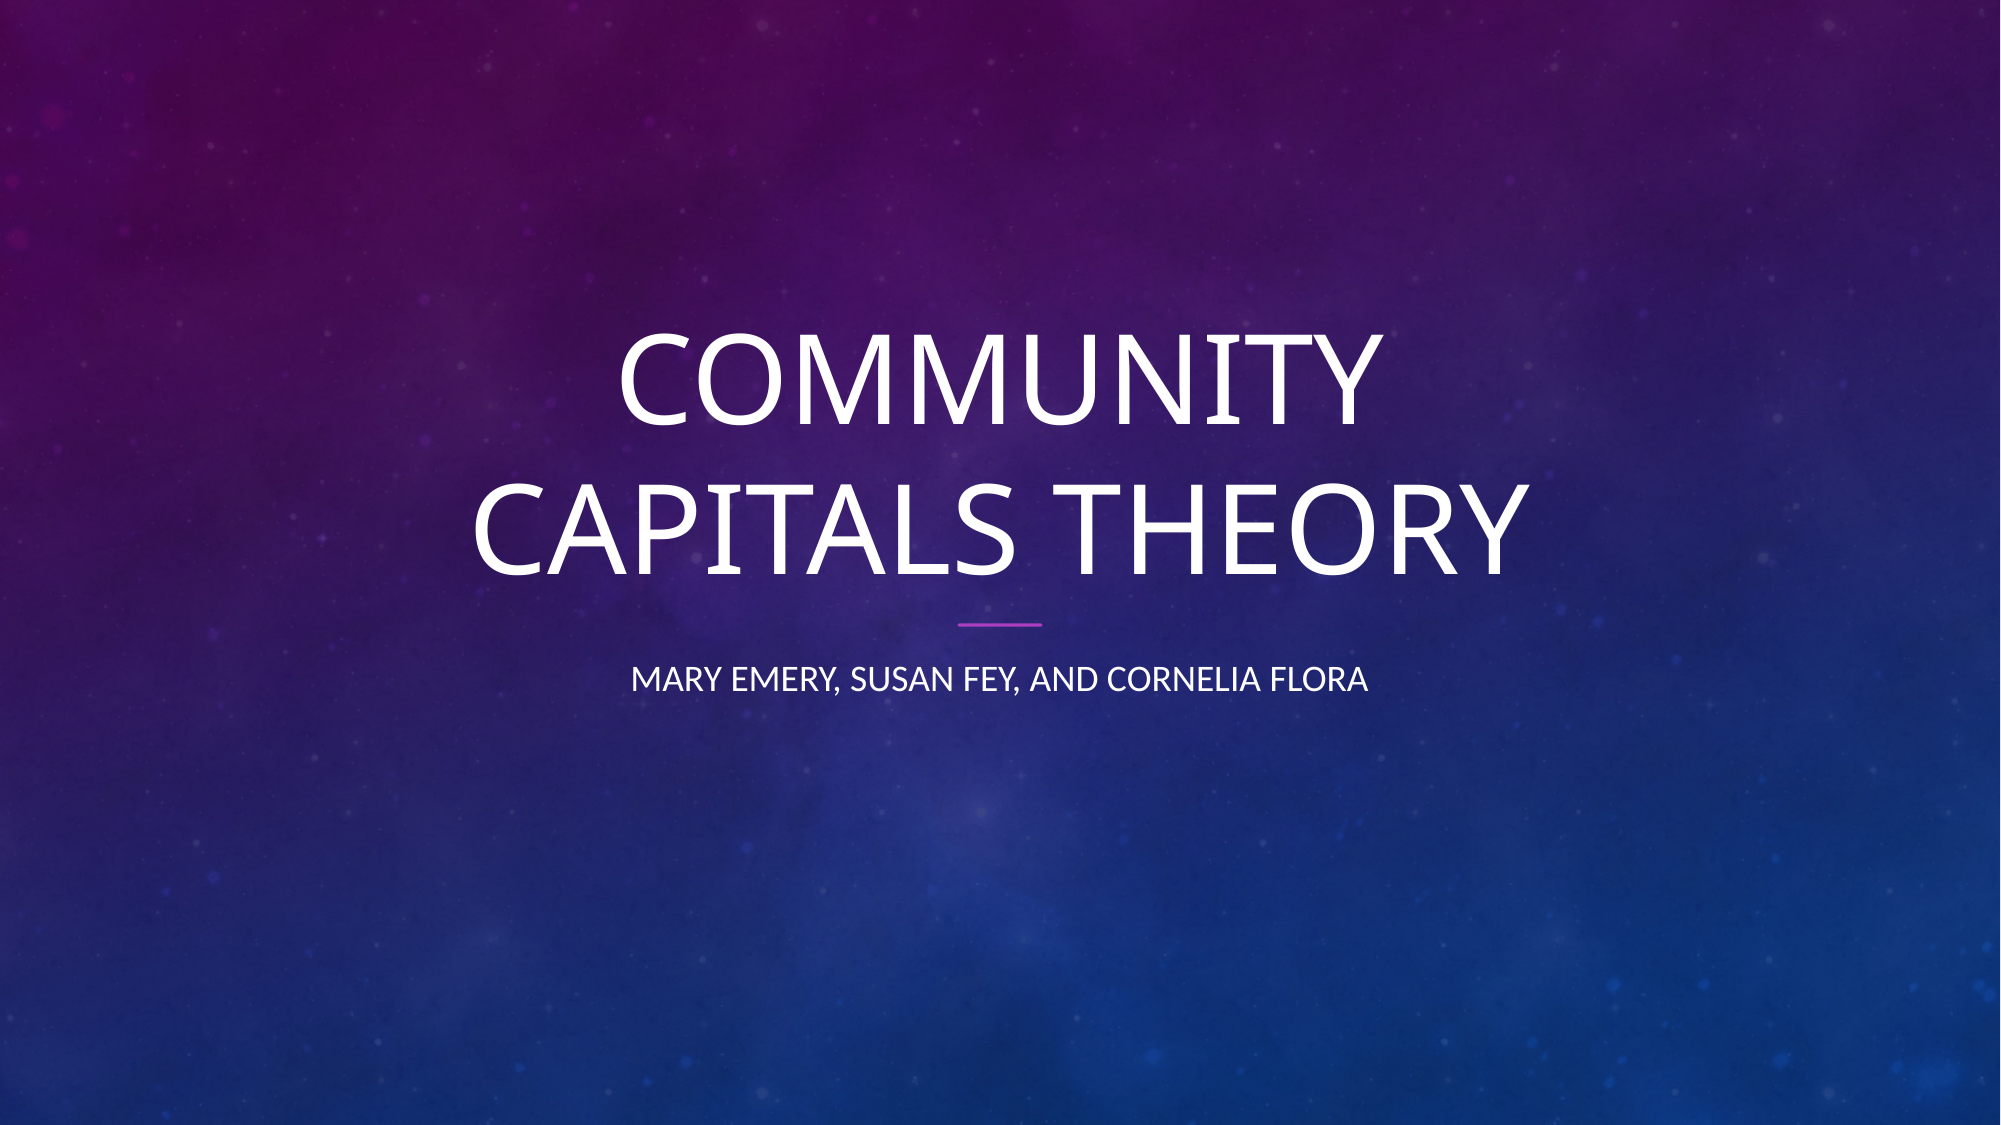

# community capitals theory
Mary Emery, Susan Fey, and cornelia flora